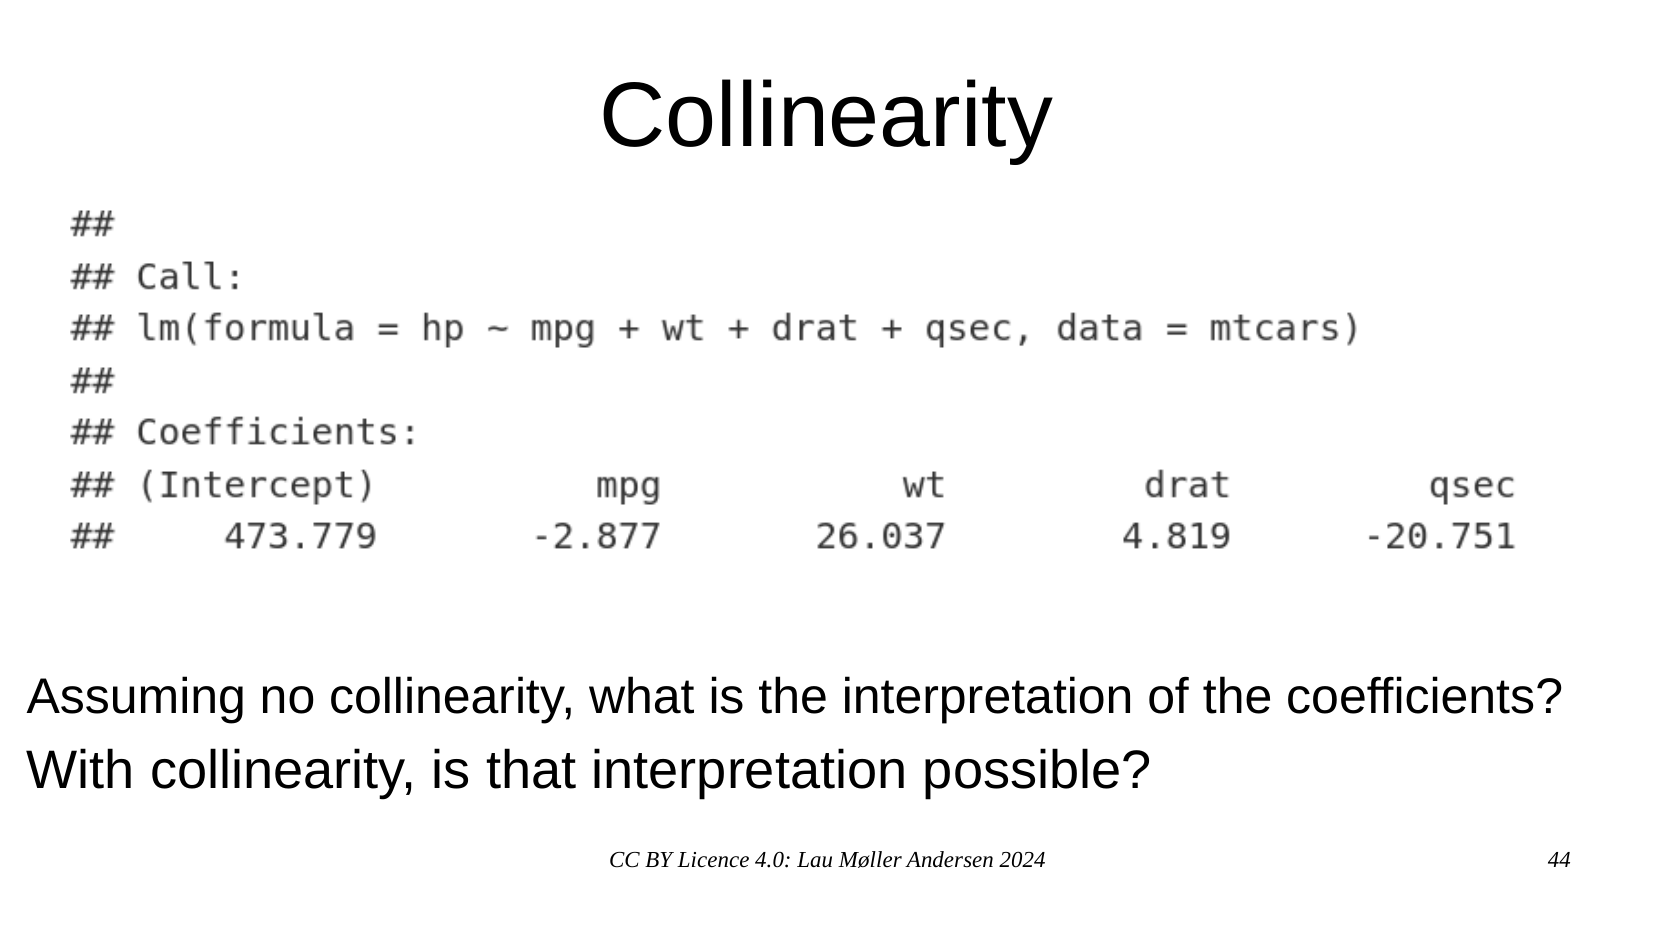

# Collinearity
Assuming no collinearity, what is the interpretation of the coefficients?
With collinearity, is that interpretation possible?
CC BY Licence 4.0: Lau Møller Andersen 2024
44